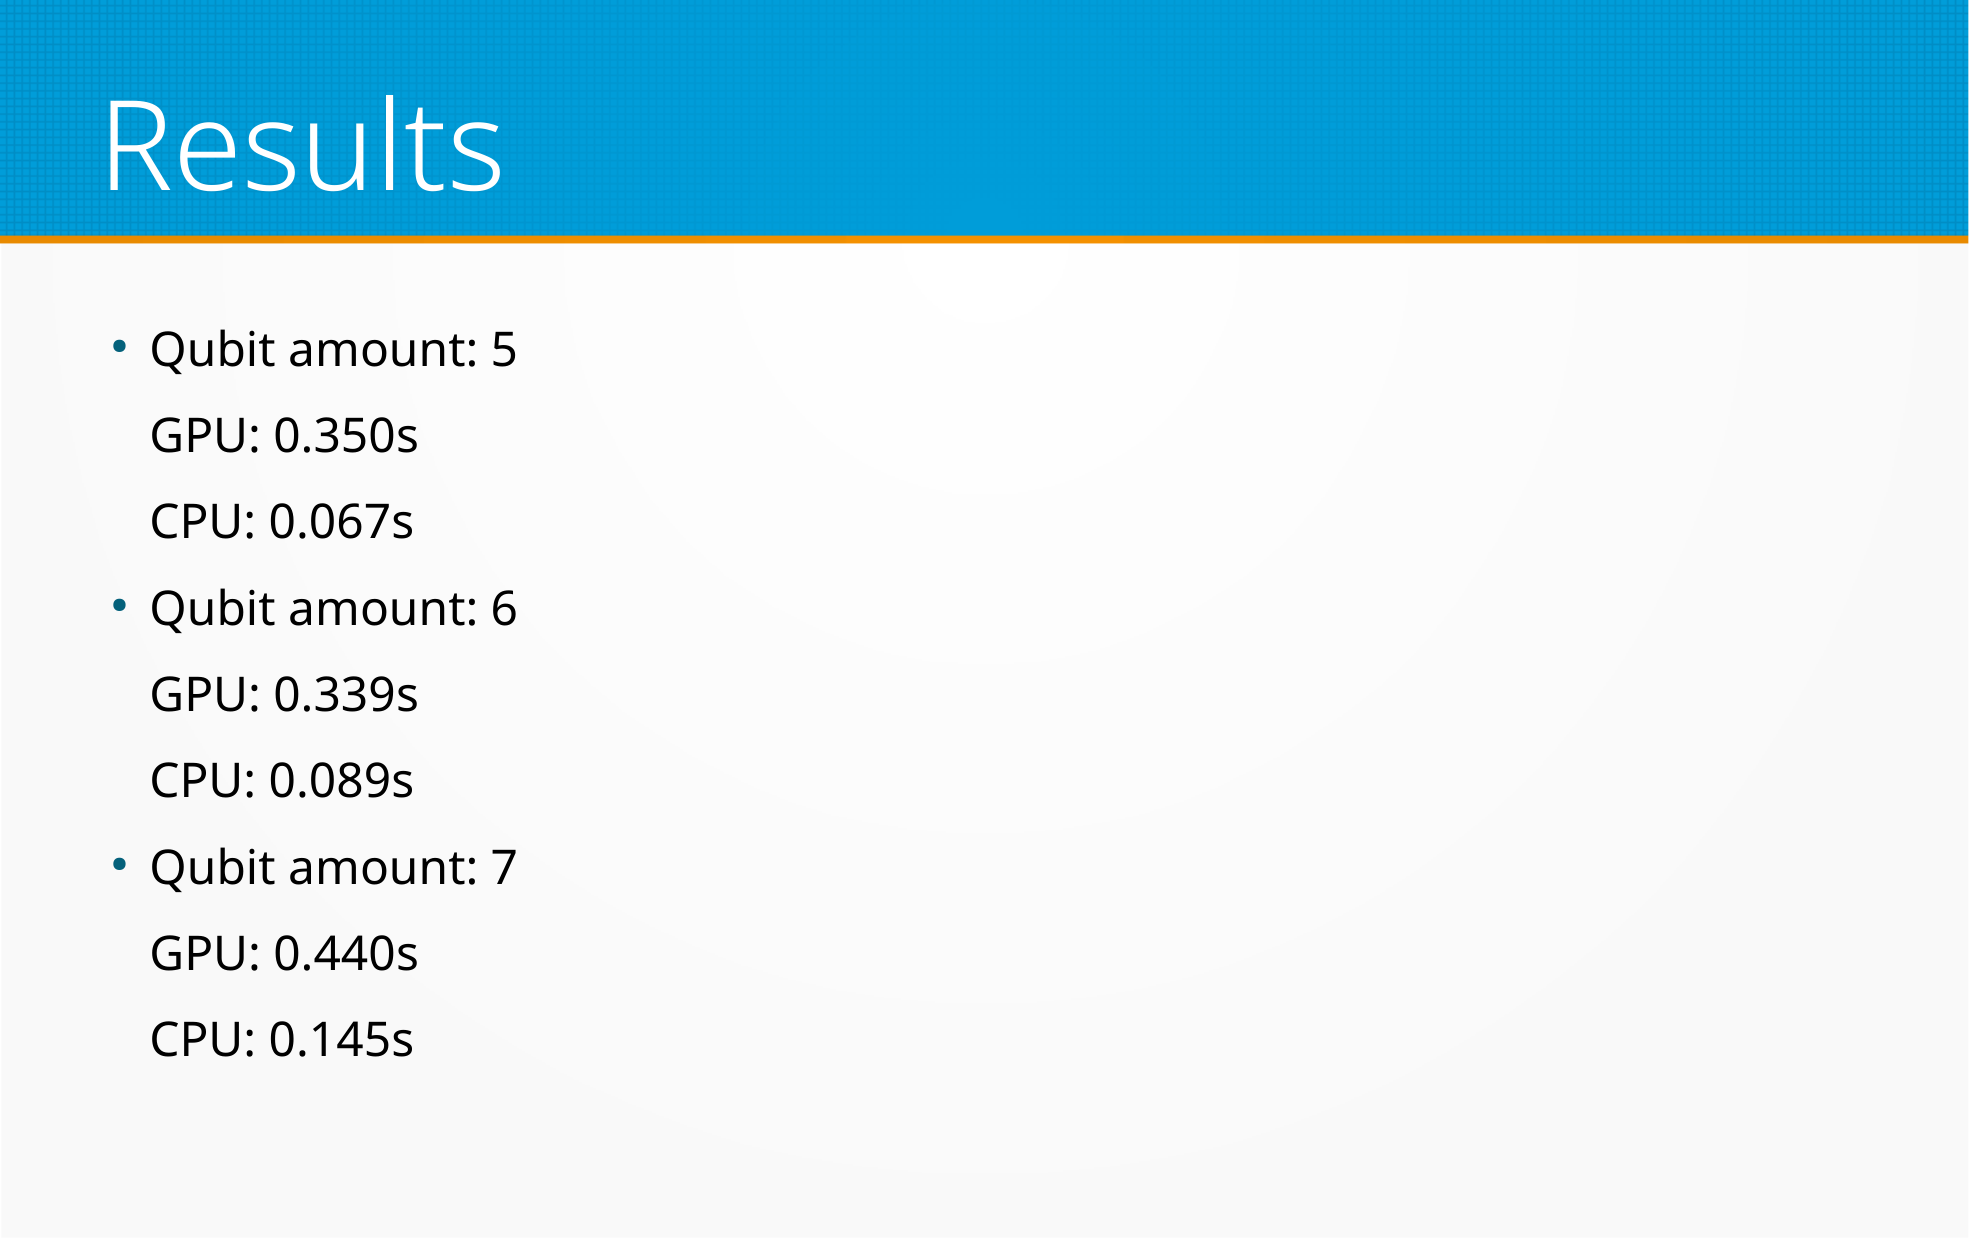

# Results
Qubit amount: 5
GPU: 0.350s
CPU: 0.067s
Qubit amount: 6
GPU: 0.339s
CPU: 0.089s
Qubit amount: 7
GPU: 0.440s
CPU: 0.145s